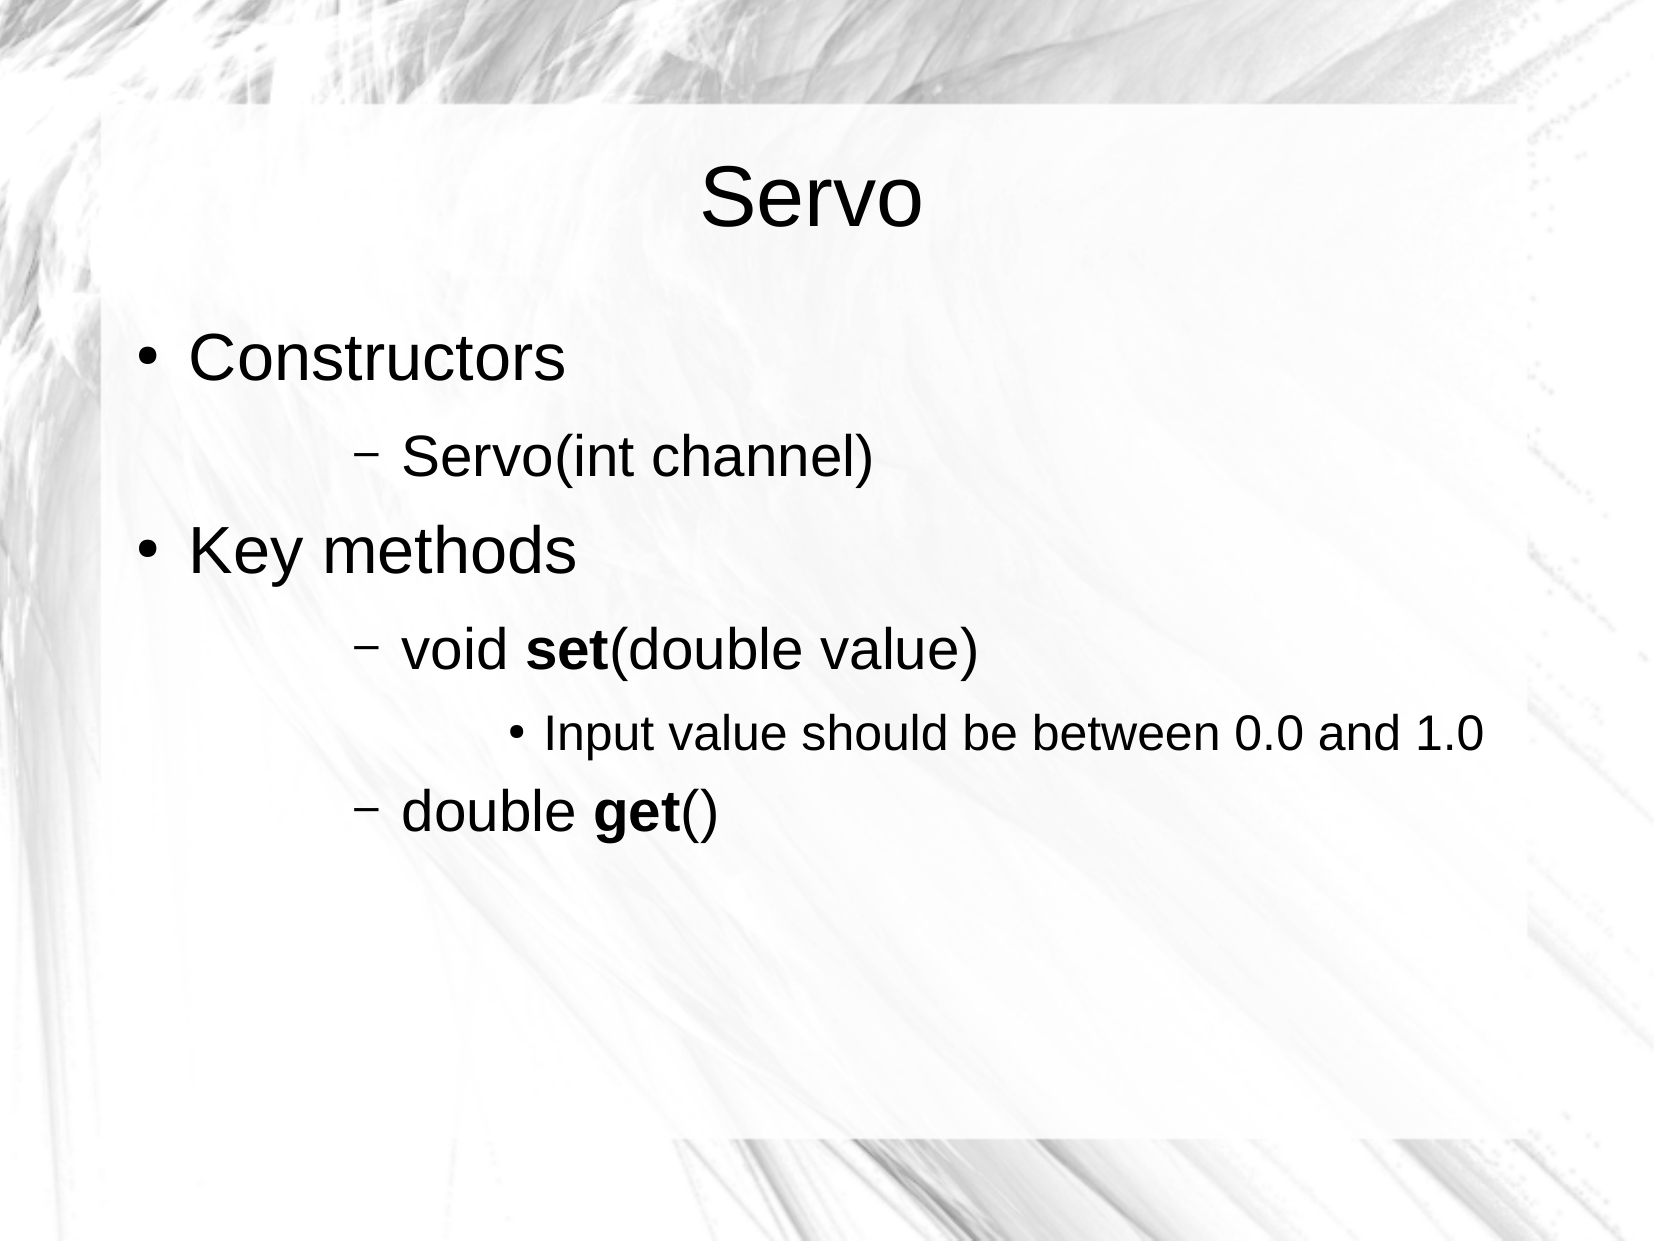

# Servo
Constructors
Servo(int channel)
Key methods
void set(double value)
Input value should be between 0.0 and 1.0
double get()